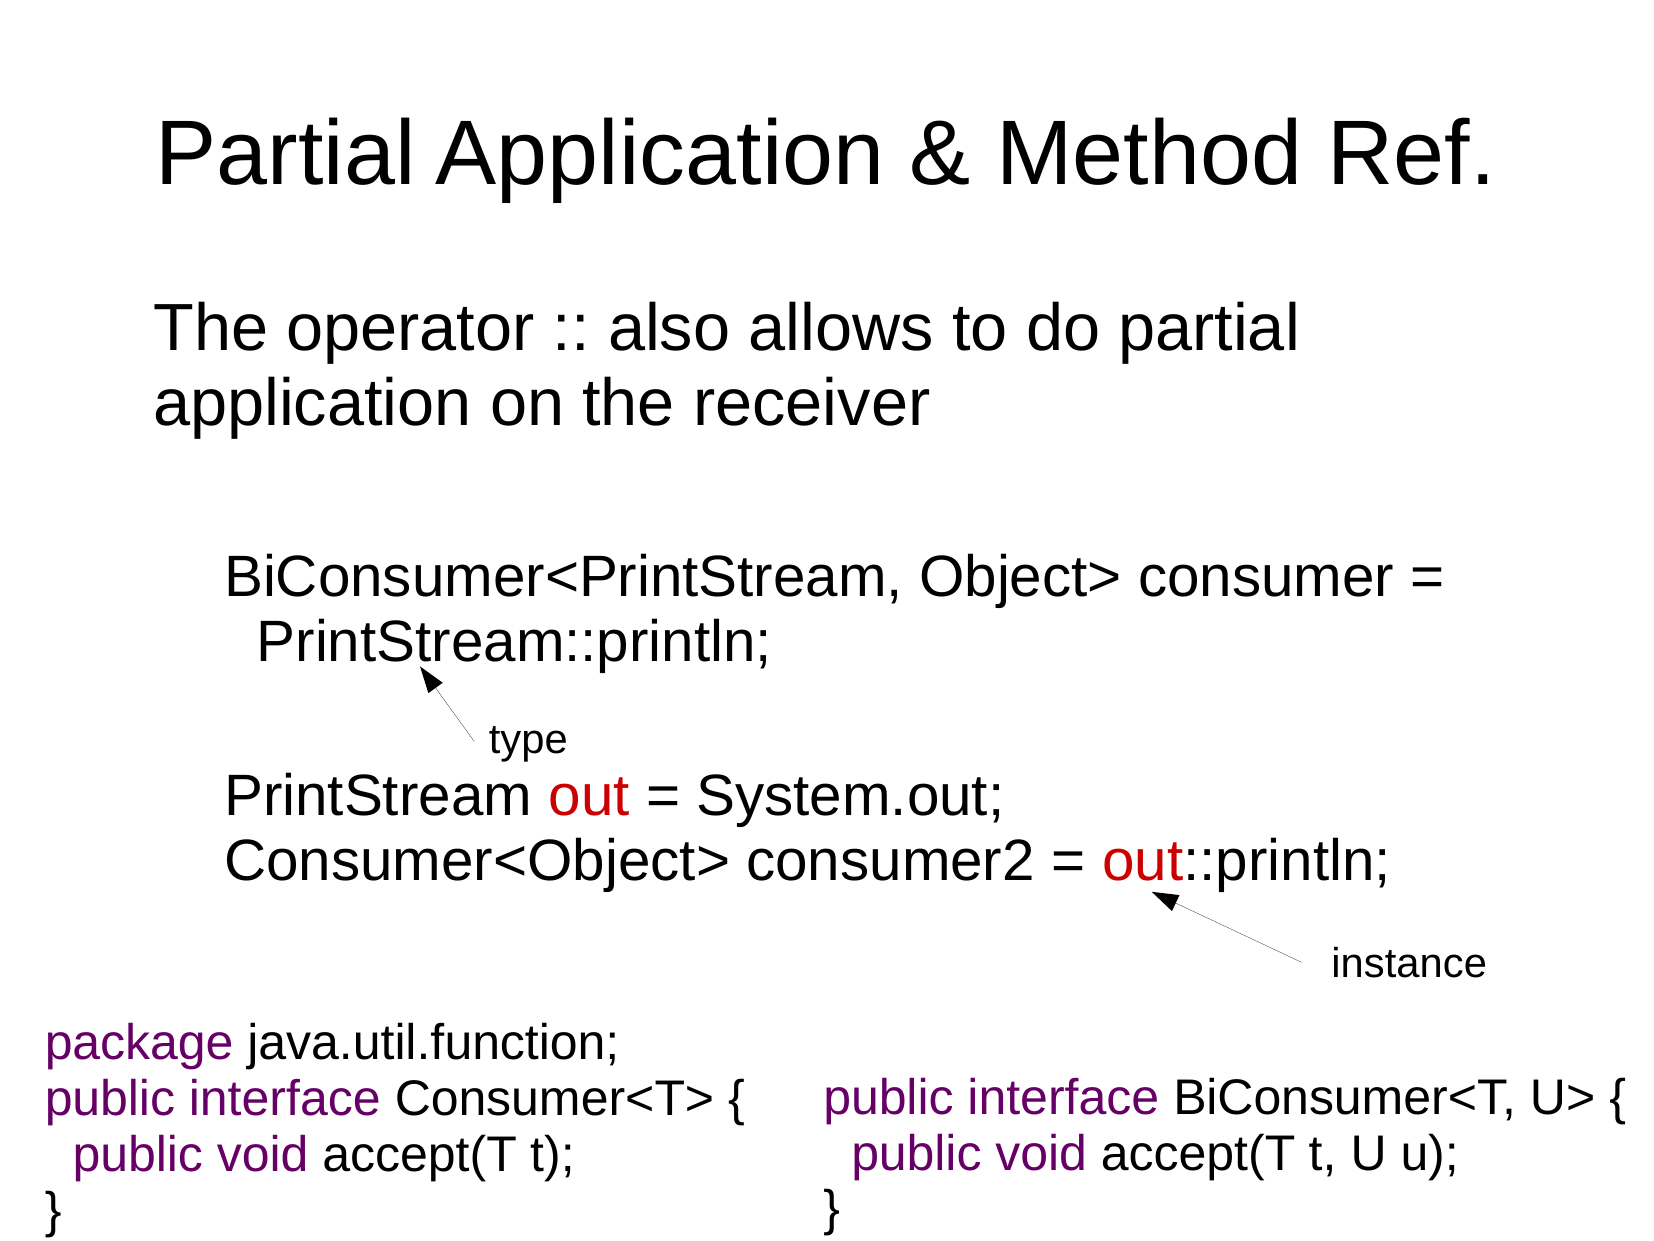

# Partial Application & Method Ref.
The operator :: also allows to do partial application on the receiver
BiConsumer<PrintStream, Object> consumer =
 PrintStream::println;
PrintStream out = System.out;
Consumer<Object> consumer2 = out::println;
type
instance
package java.util.function;
public interface Consumer<T> {
 public void accept(T t);
}
public interface BiConsumer<T, U> {
 public void accept(T t, U u);
}